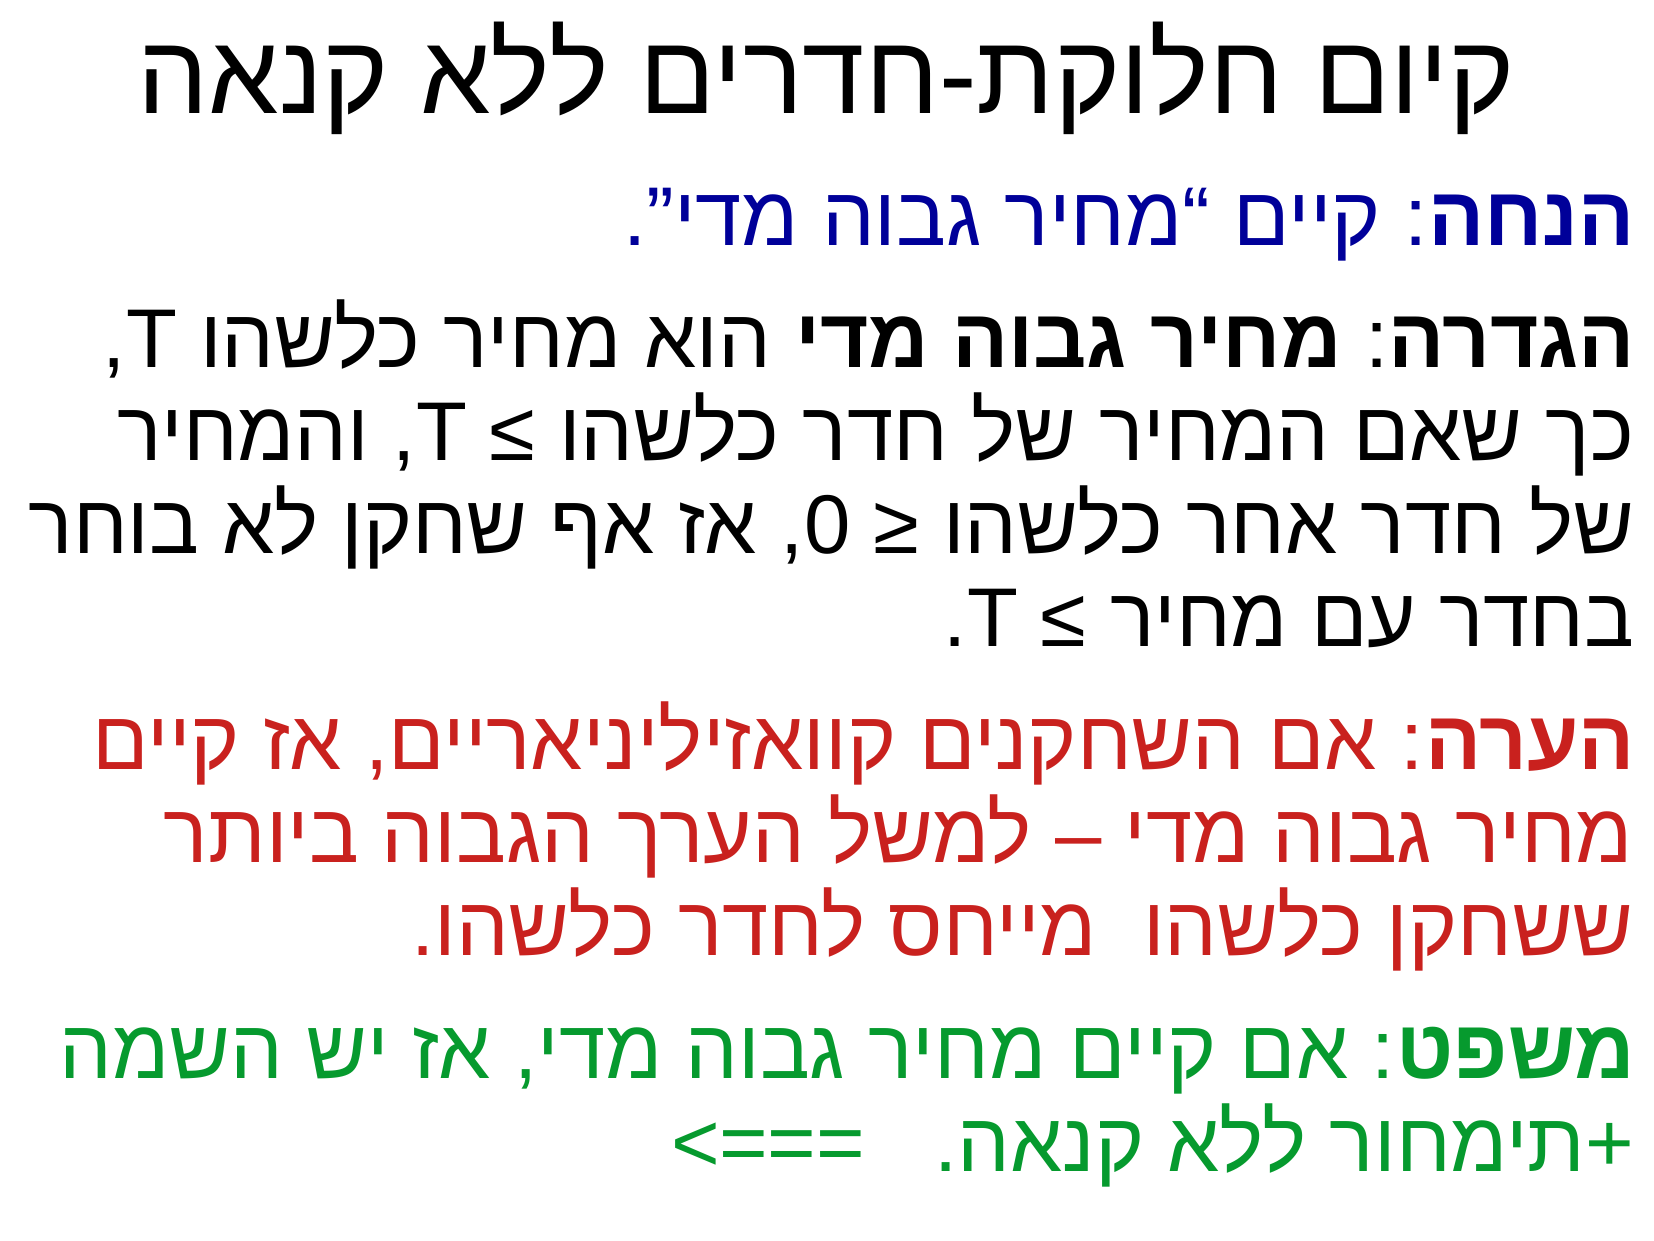

# קיום חלוקת-חדרים ללא קנאה
הנחה: קיים “מחיר גבוה מדי”.
הגדרה: מחיר גבוה מדי הוא מחיר כלשהו T, כך שאם המחיר של חדר כלשהו ≥ T, והמחיר של חדר אחר כלשהו ≤ 0, אז אף שחקן לא בוחר בחדר עם מחיר ≥ T.
הערה: אם השחקנים קוואזיליניאריים, אז קיים מחיר גבוה מדי – למשל הערך הגבוה ביותר ששחקן כלשהו מייחס לחדר כלשהו.
משפט: אם קיים מחיר גבוה מדי, אז יש השמה+תימחור ללא קנאה. ===>